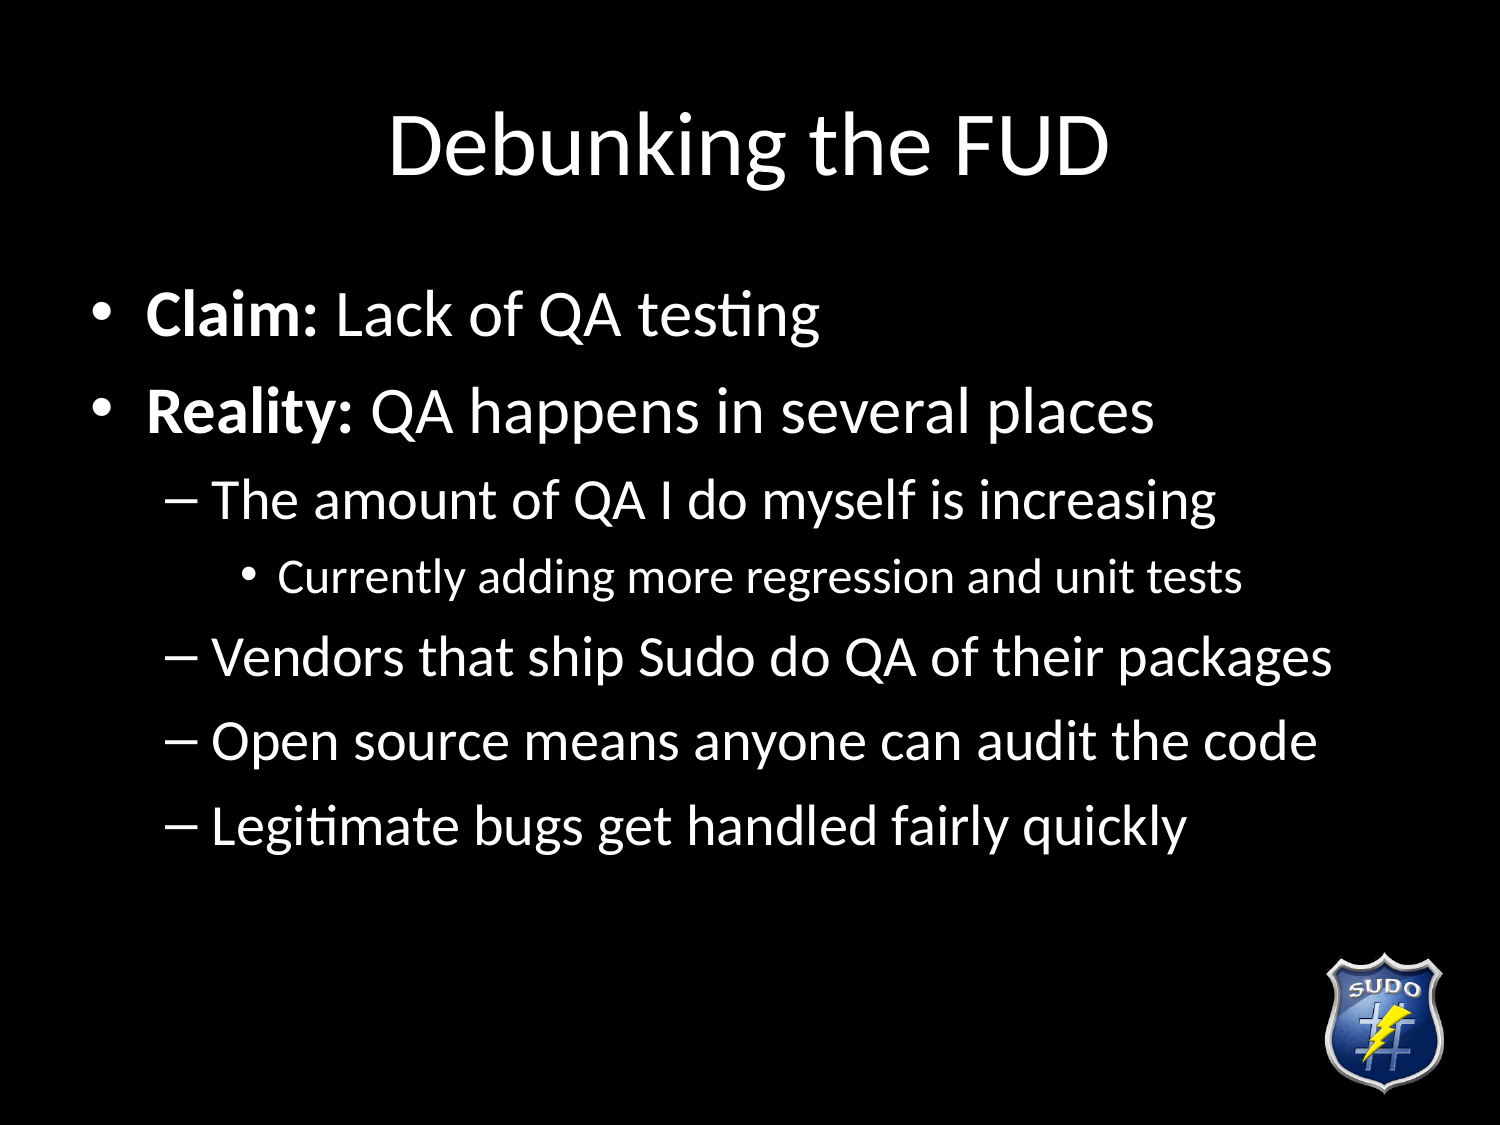

# Debunking the FUD
Claim: Lack of QA testing
Reality: QA happens in several places
The amount of QA I do myself is increasing
Currently adding more regression and unit tests
Vendors that ship Sudo do QA of their packages
Open source means anyone can audit the code
Legitimate bugs get handled fairly quickly